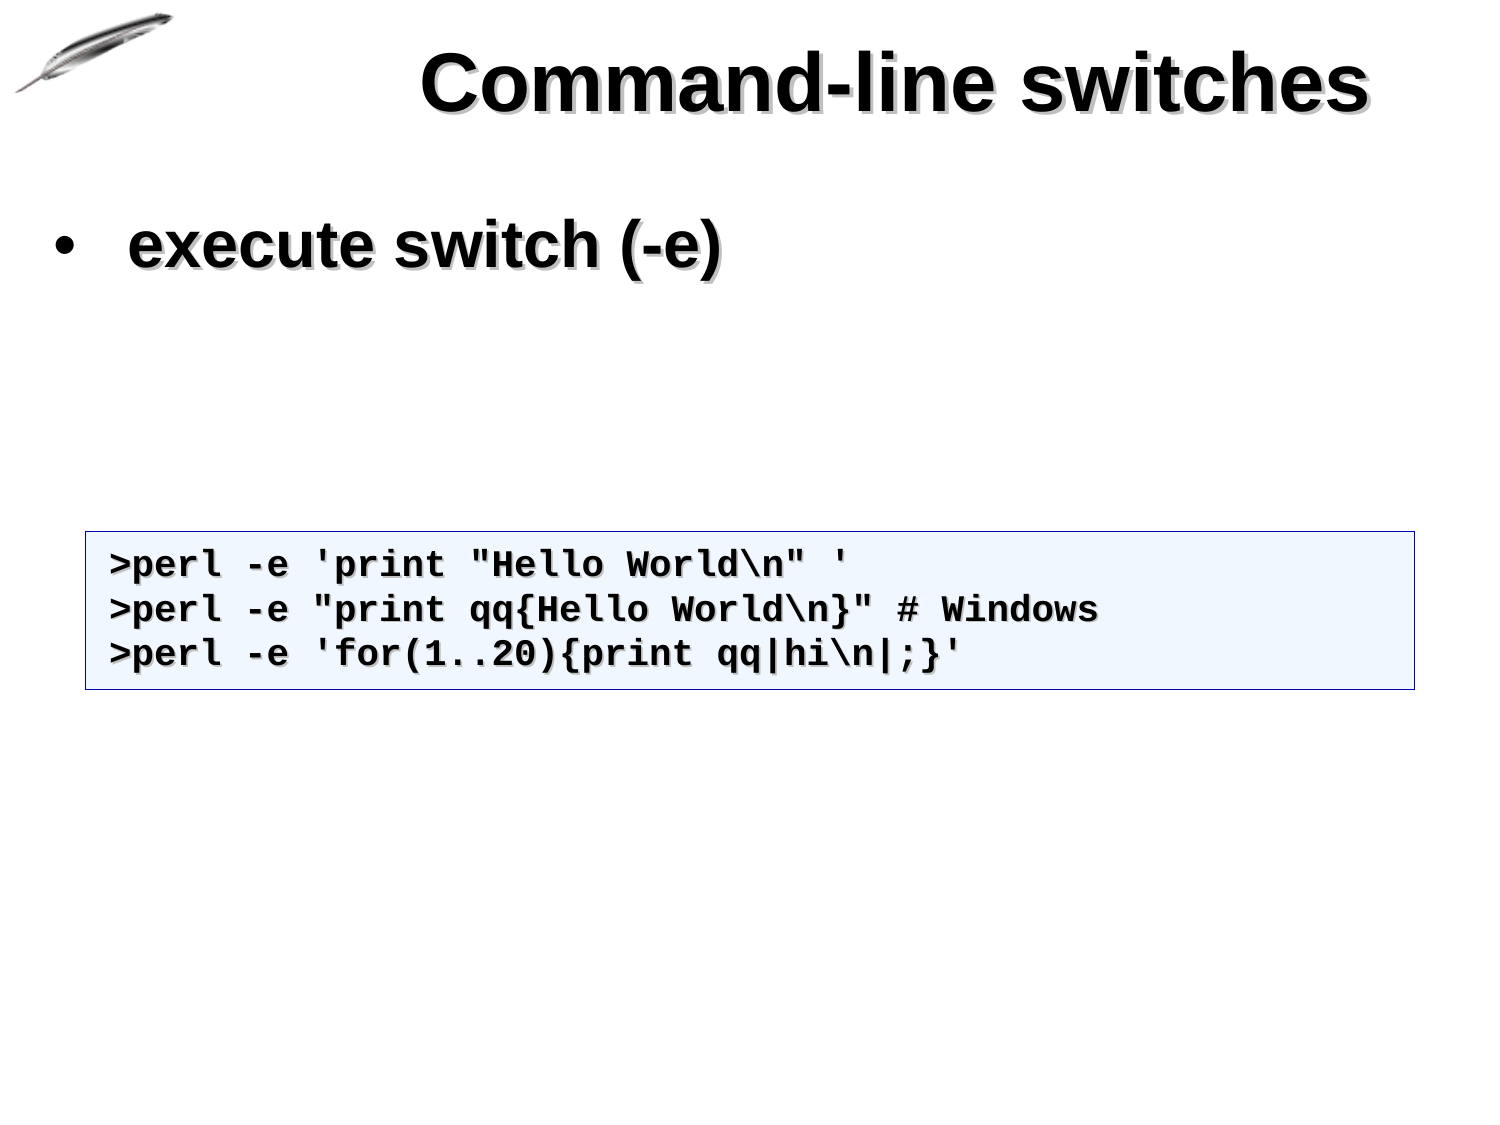

# Command-line switches
 execute switch (-e)
>perl -e 'print "Hello World\n" '
>perl -e "print qq{Hello World\n}" # Windows
>perl -e 'for(1..20){print qq|hi\n|;}'